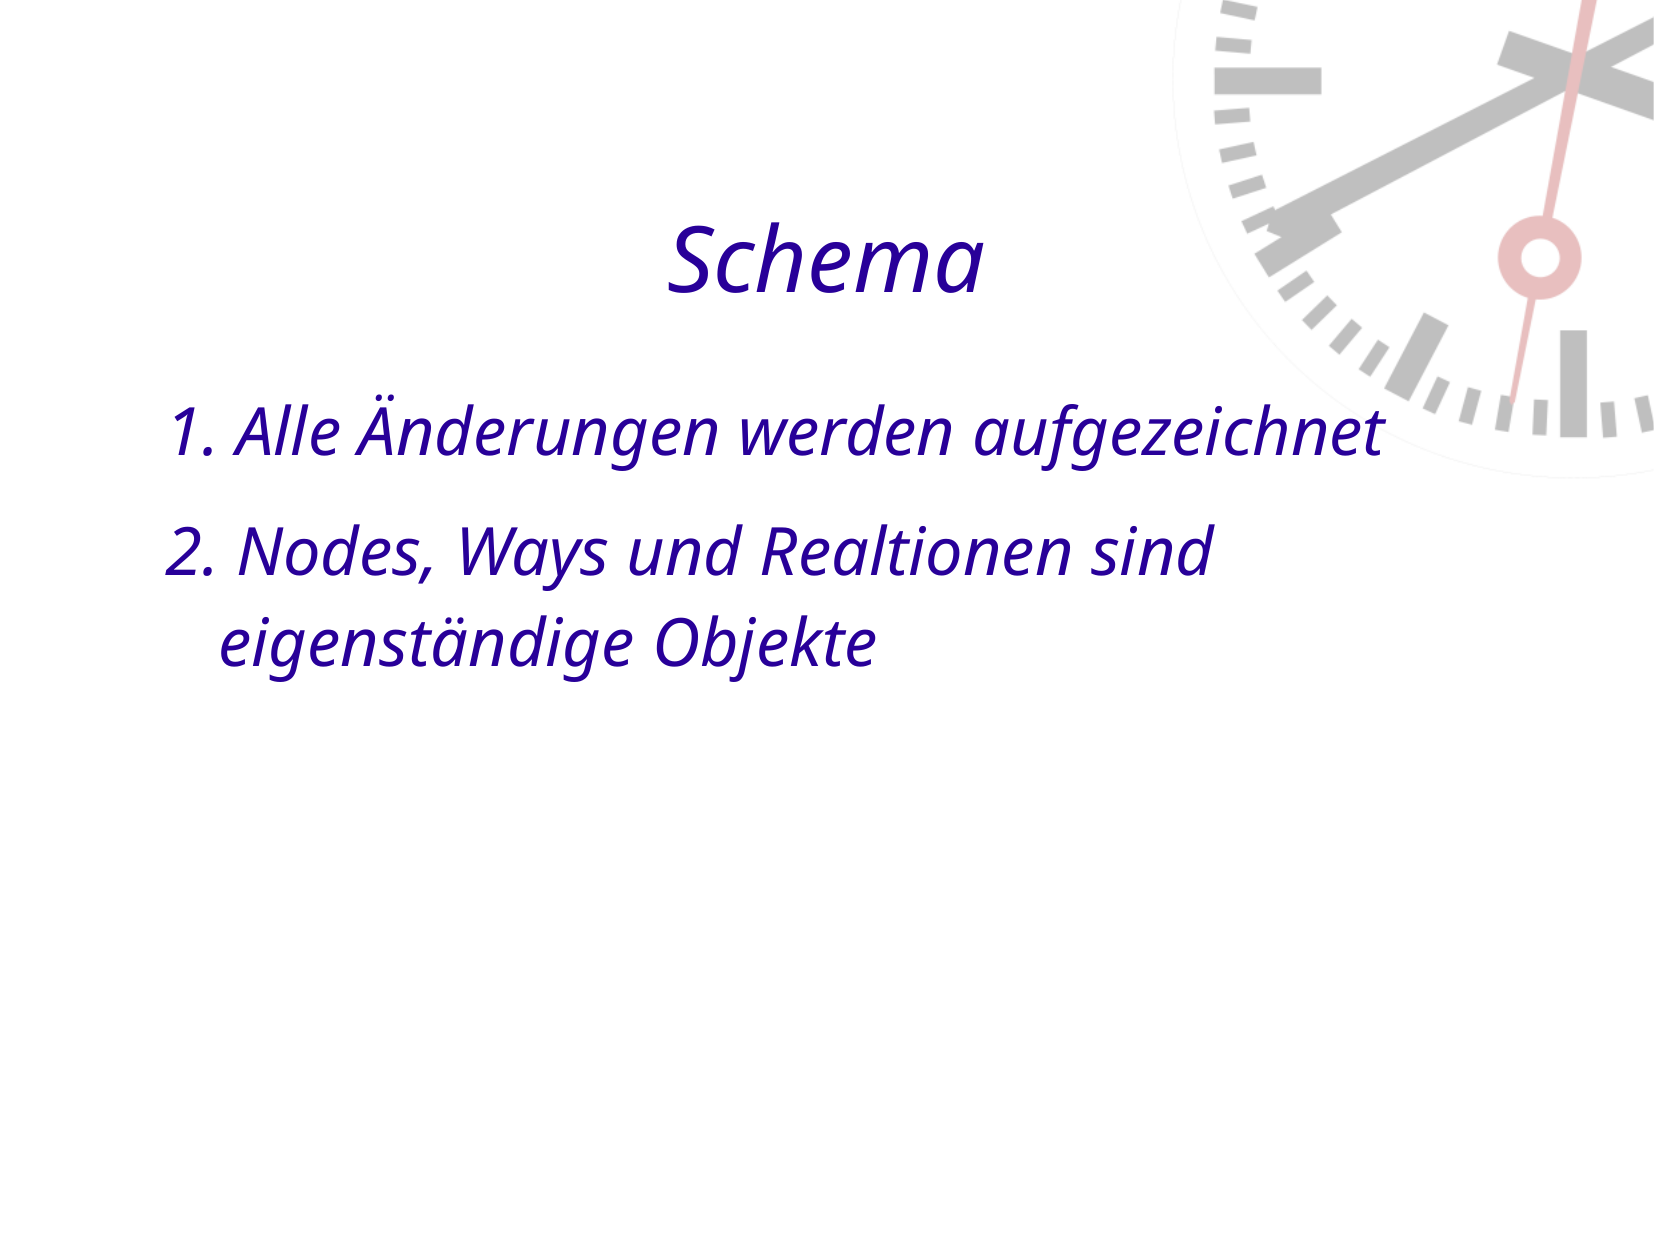

# Schema
Alle Änderungen werden aufgezeichnet
Nodes, Ways und Realtionen sind eigenständige Objekte